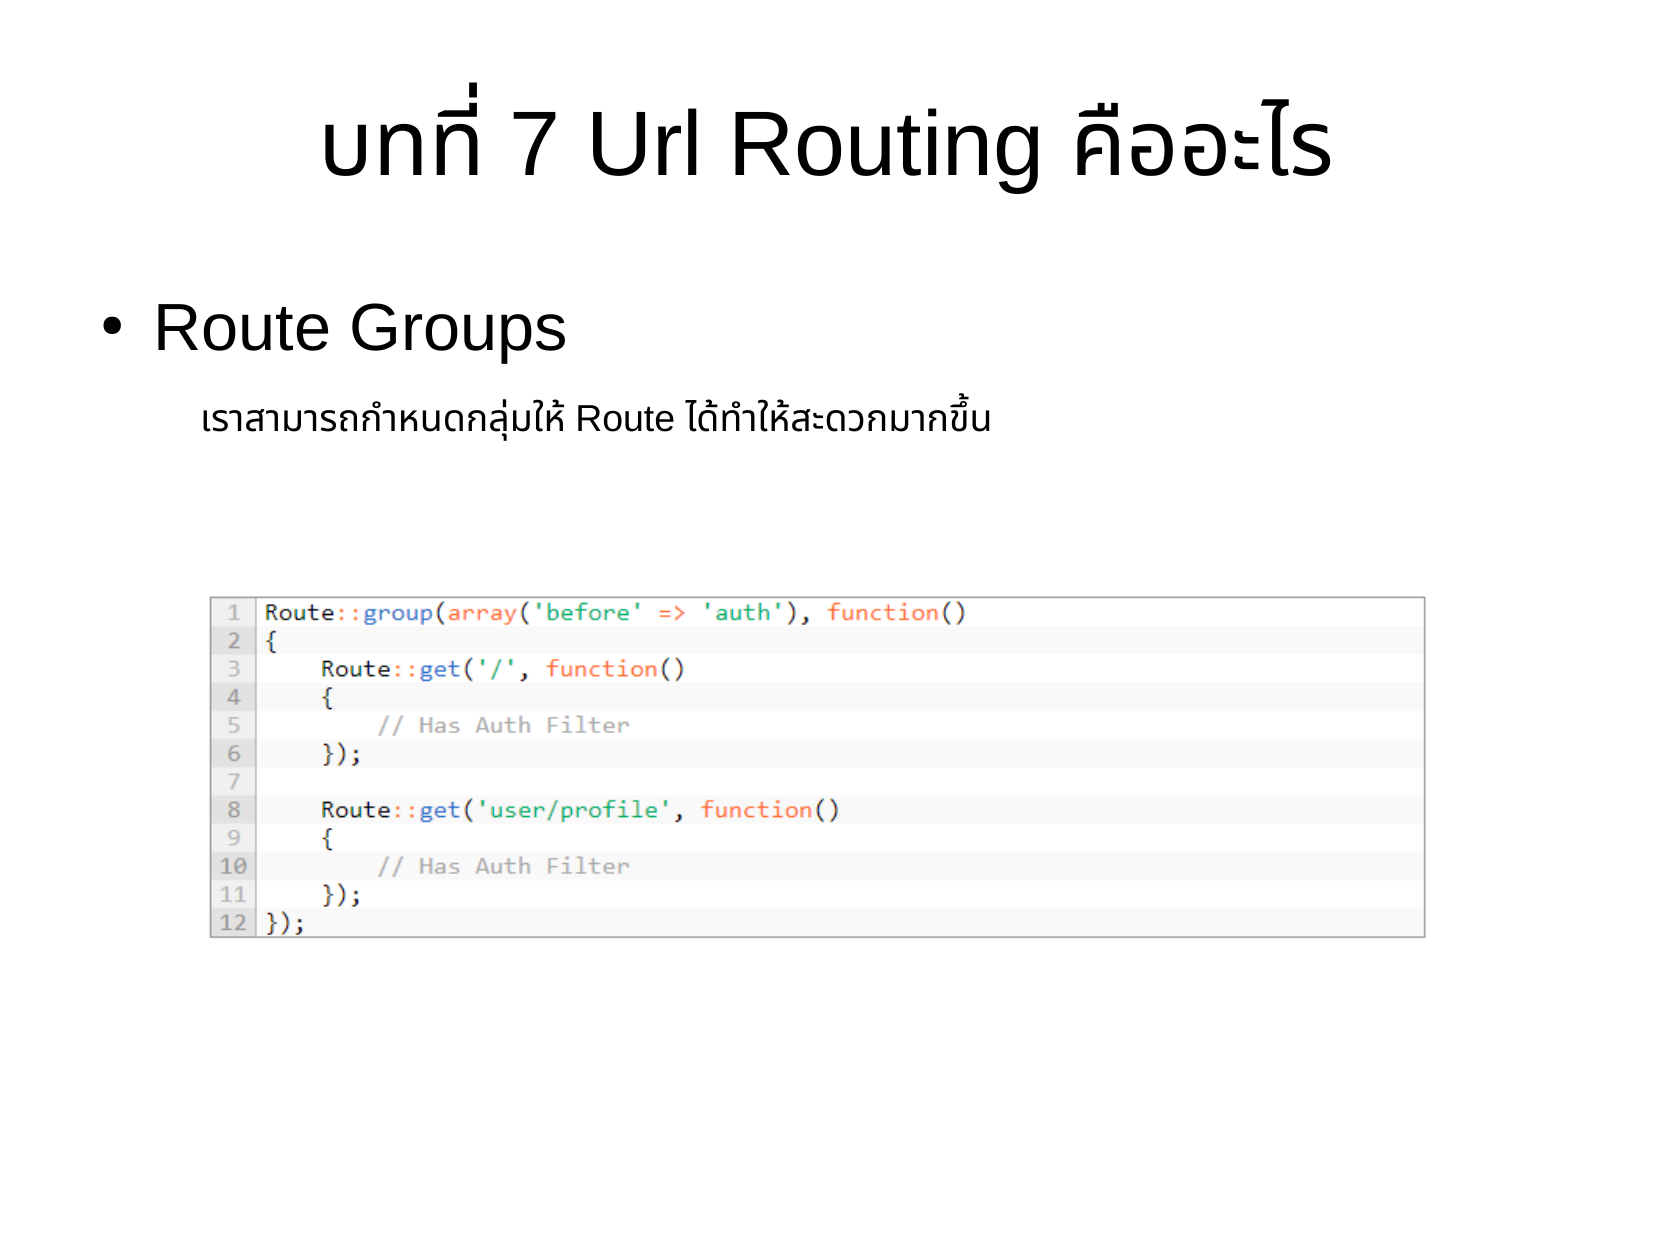

# บทที่ 7 Url Routing คืออะไร
Route Groups
เราสามารถกำหนดกลุ่มให้ Route ได้ทำให้สะดวกมากขึ้น